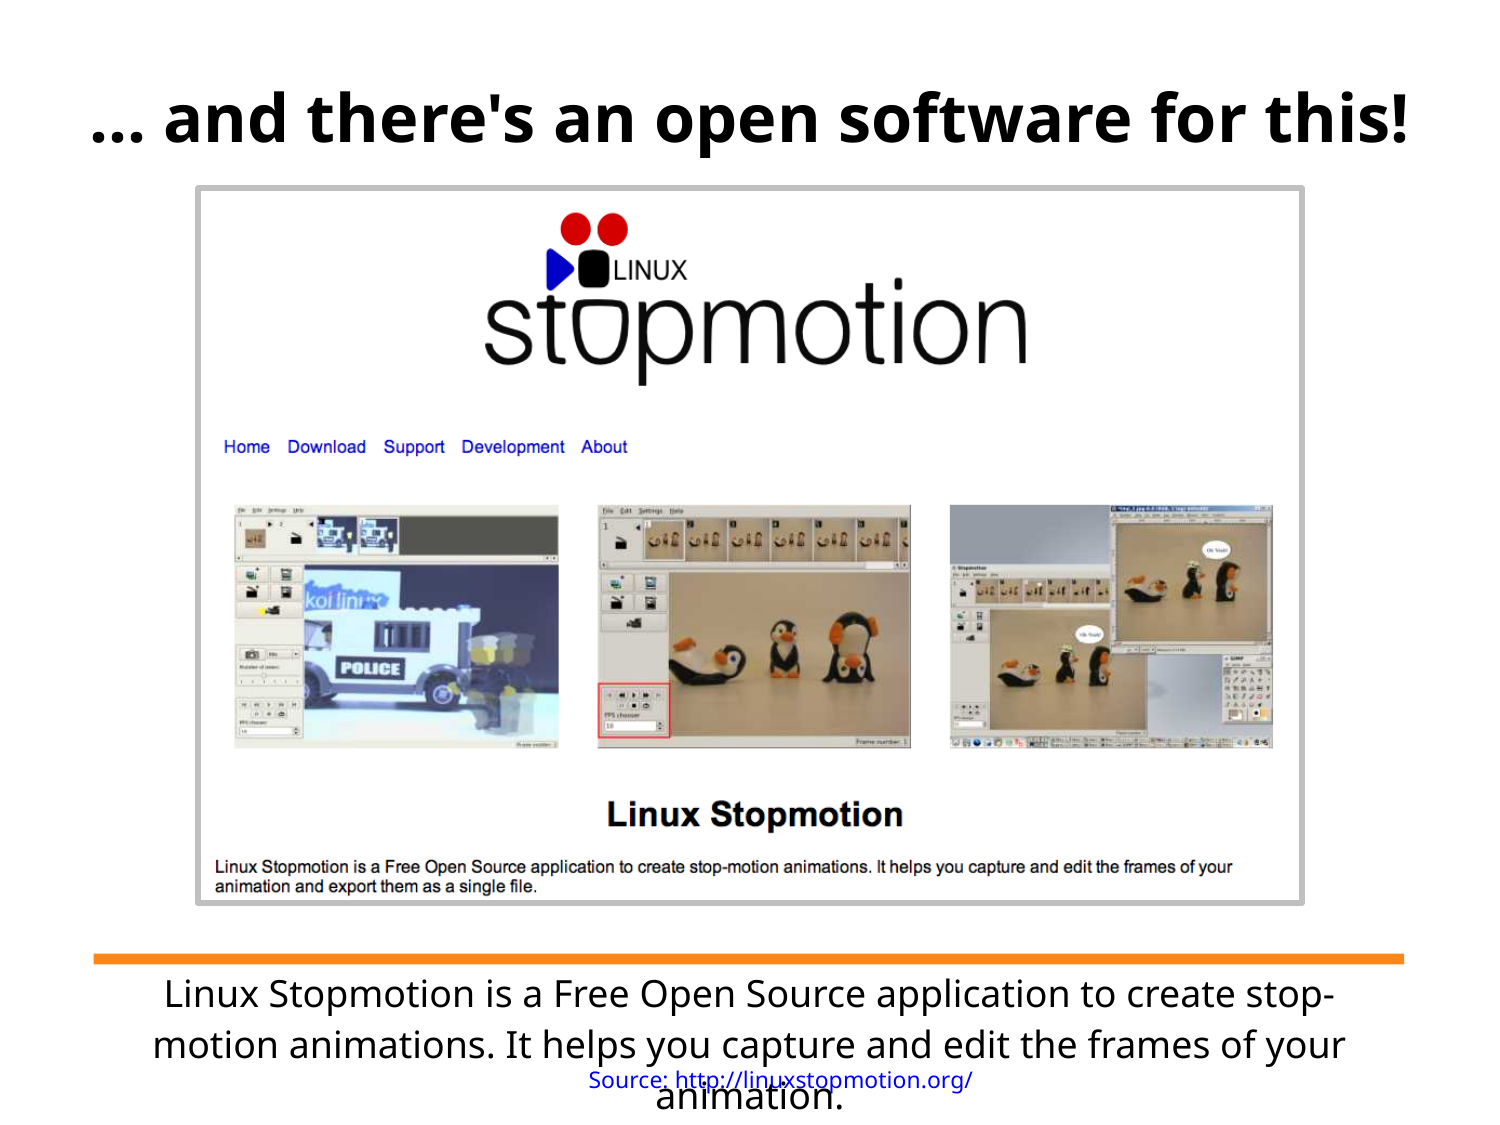

# … and there's an open software for this!
Linux Stopmotion is a Free Open Source application to create stop-motion animations. It helps you capture and edit the frames of your animation.
Source: http://linuxstopmotion.org/